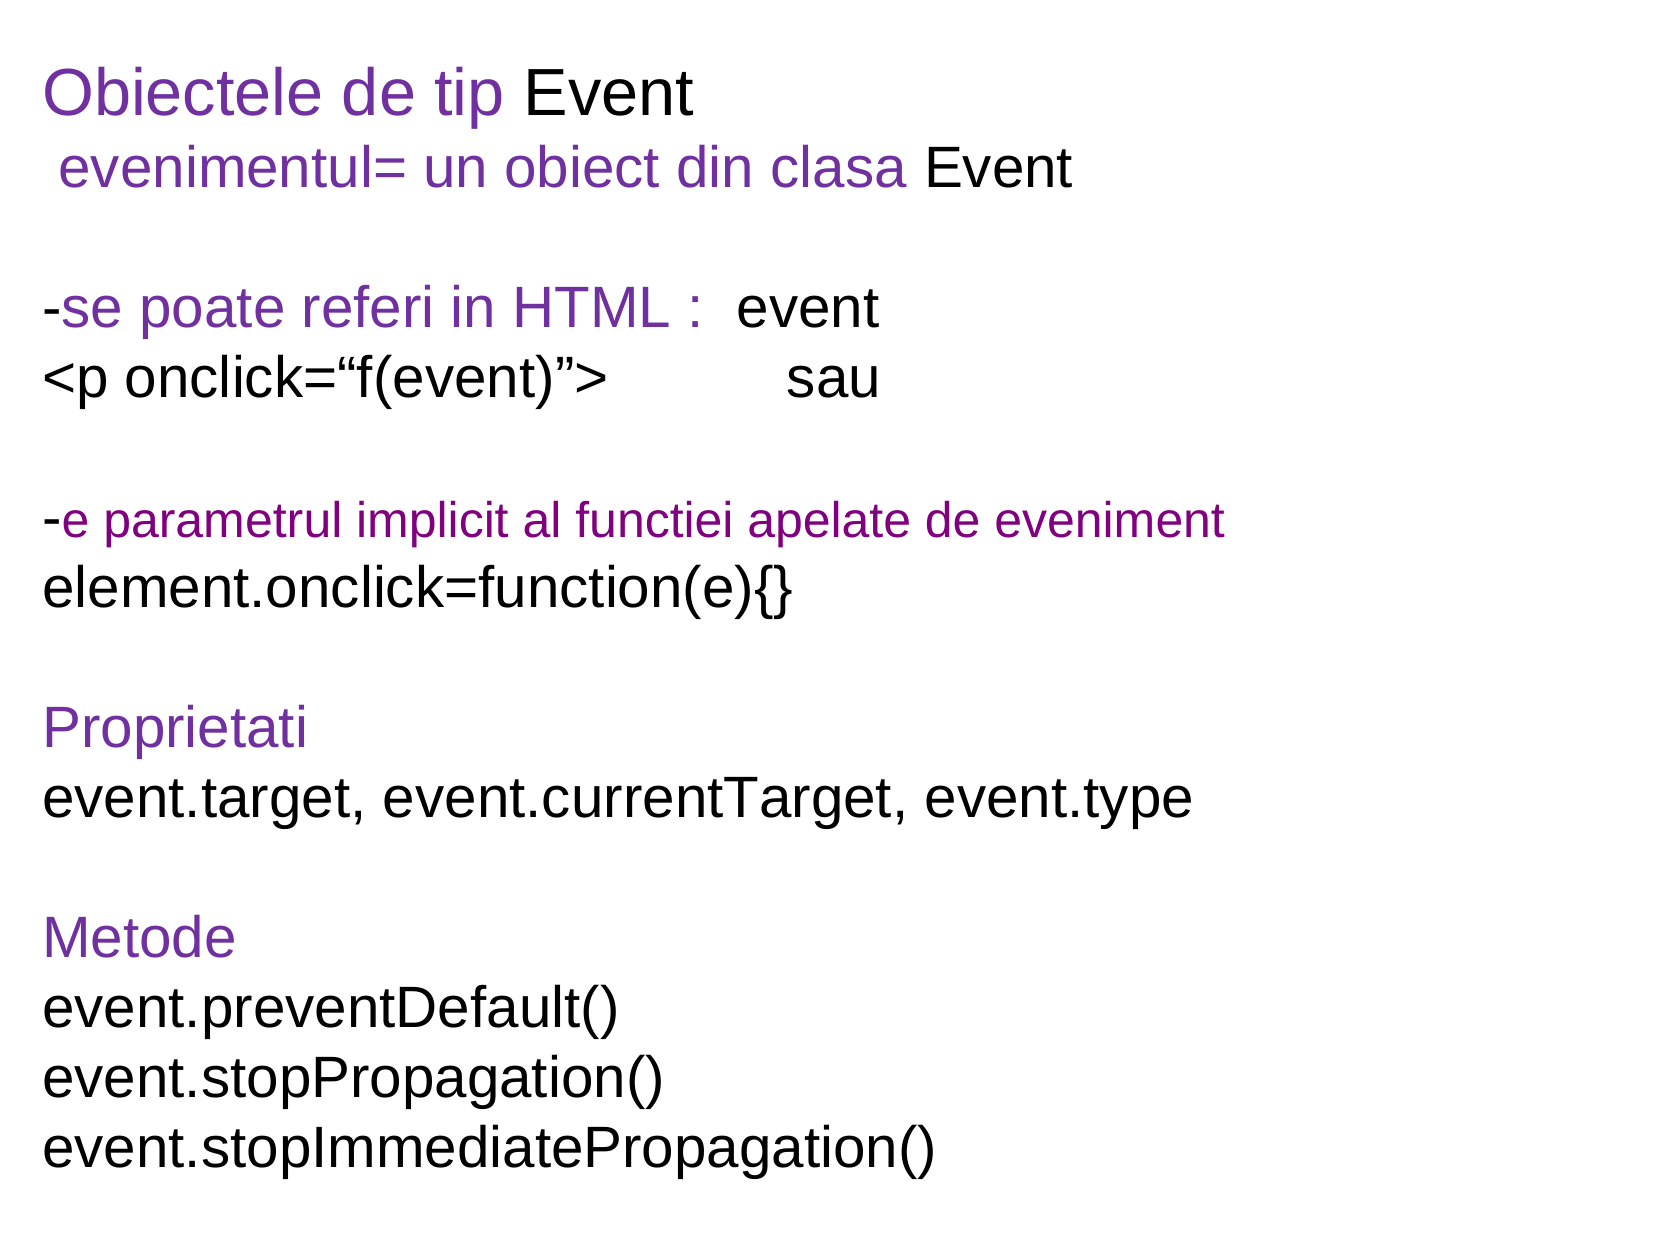

Obiectele de tip Event
 evenimentul= un obiect din clasa Event
-se poate referi in HTML : event
<p onclick=“f(event)”> sau
-e parametrul implicit al functiei apelate de eveniment
element.onclick=function(e){}
Proprietati
event.target, event.currentTarget, event.type
Metode
event.preventDefault()
event.stopPropagation()
event.stopImmediatePropagation()